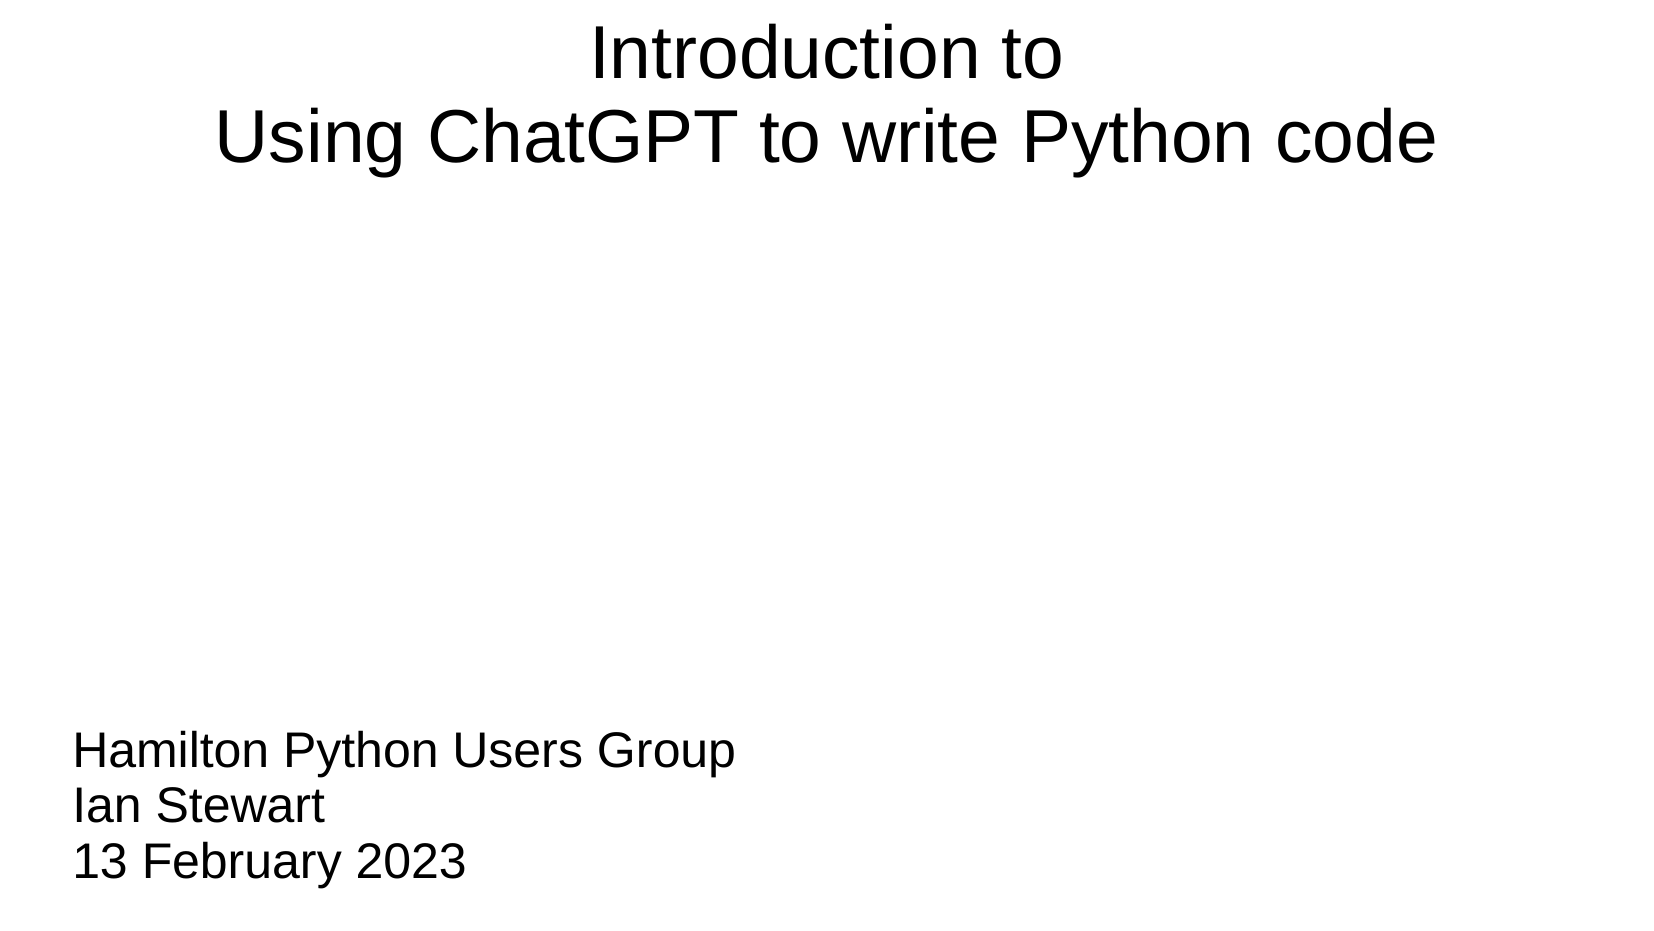

# Introduction to Using ChatGPT to write Python code
Hamilton Python Users Group
Ian Stewart
13 February 2023